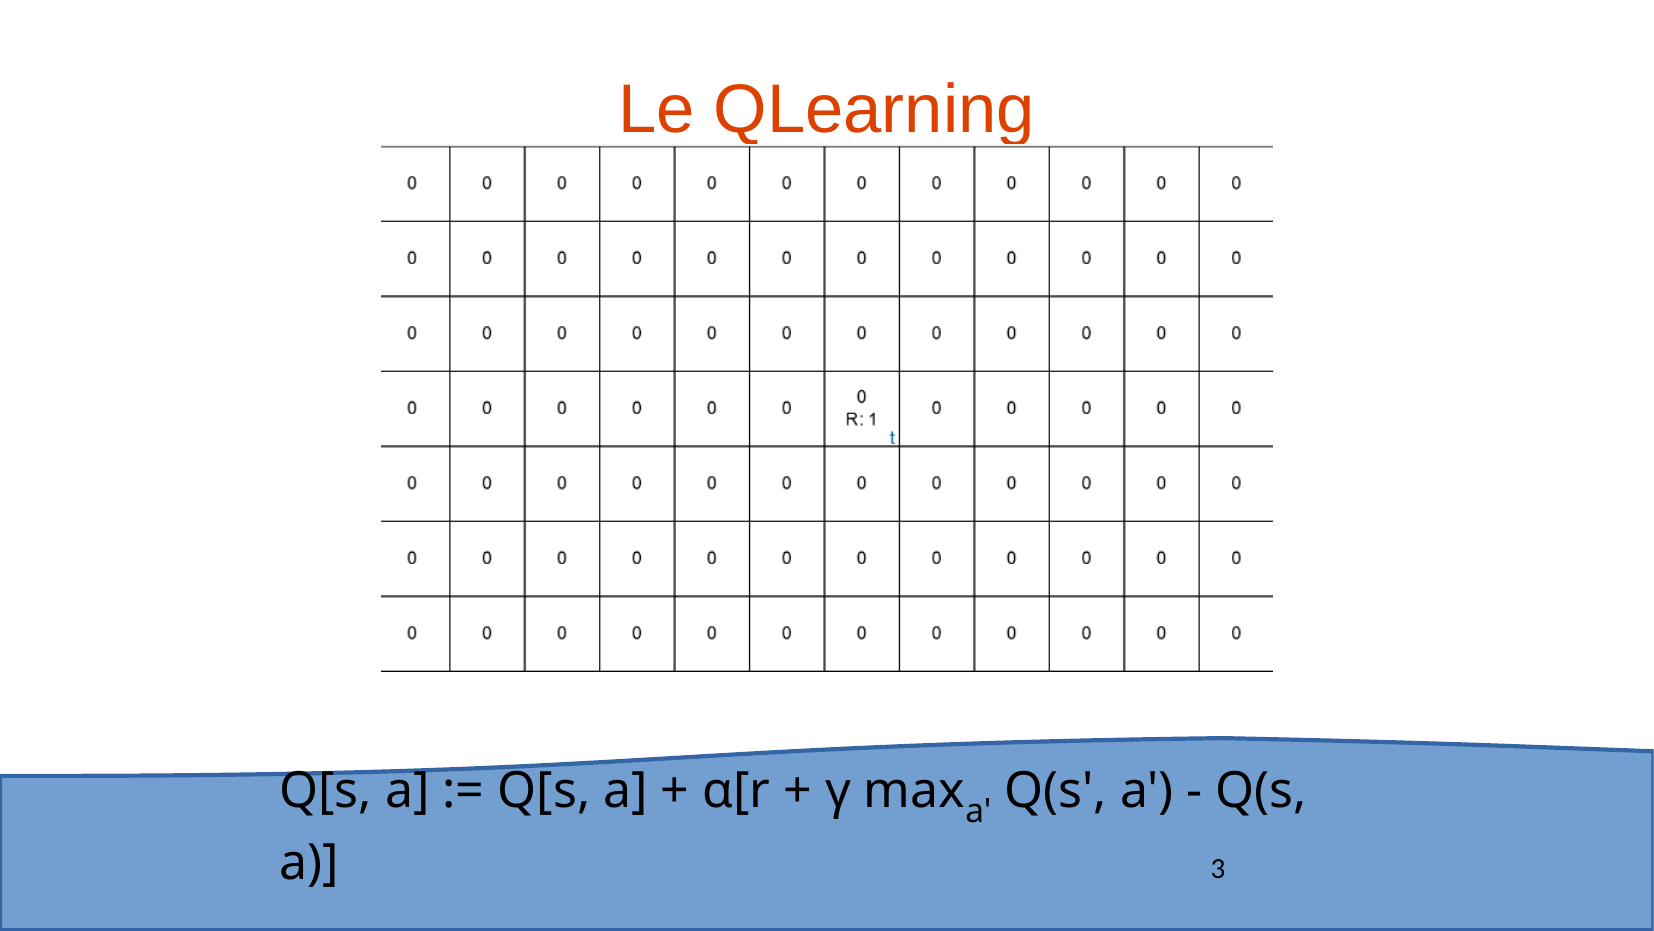

# Le QLearning
Q[s, a] := Q[s, a] + α[r + γ maxa' Q(s', a') - Q(s, a)]